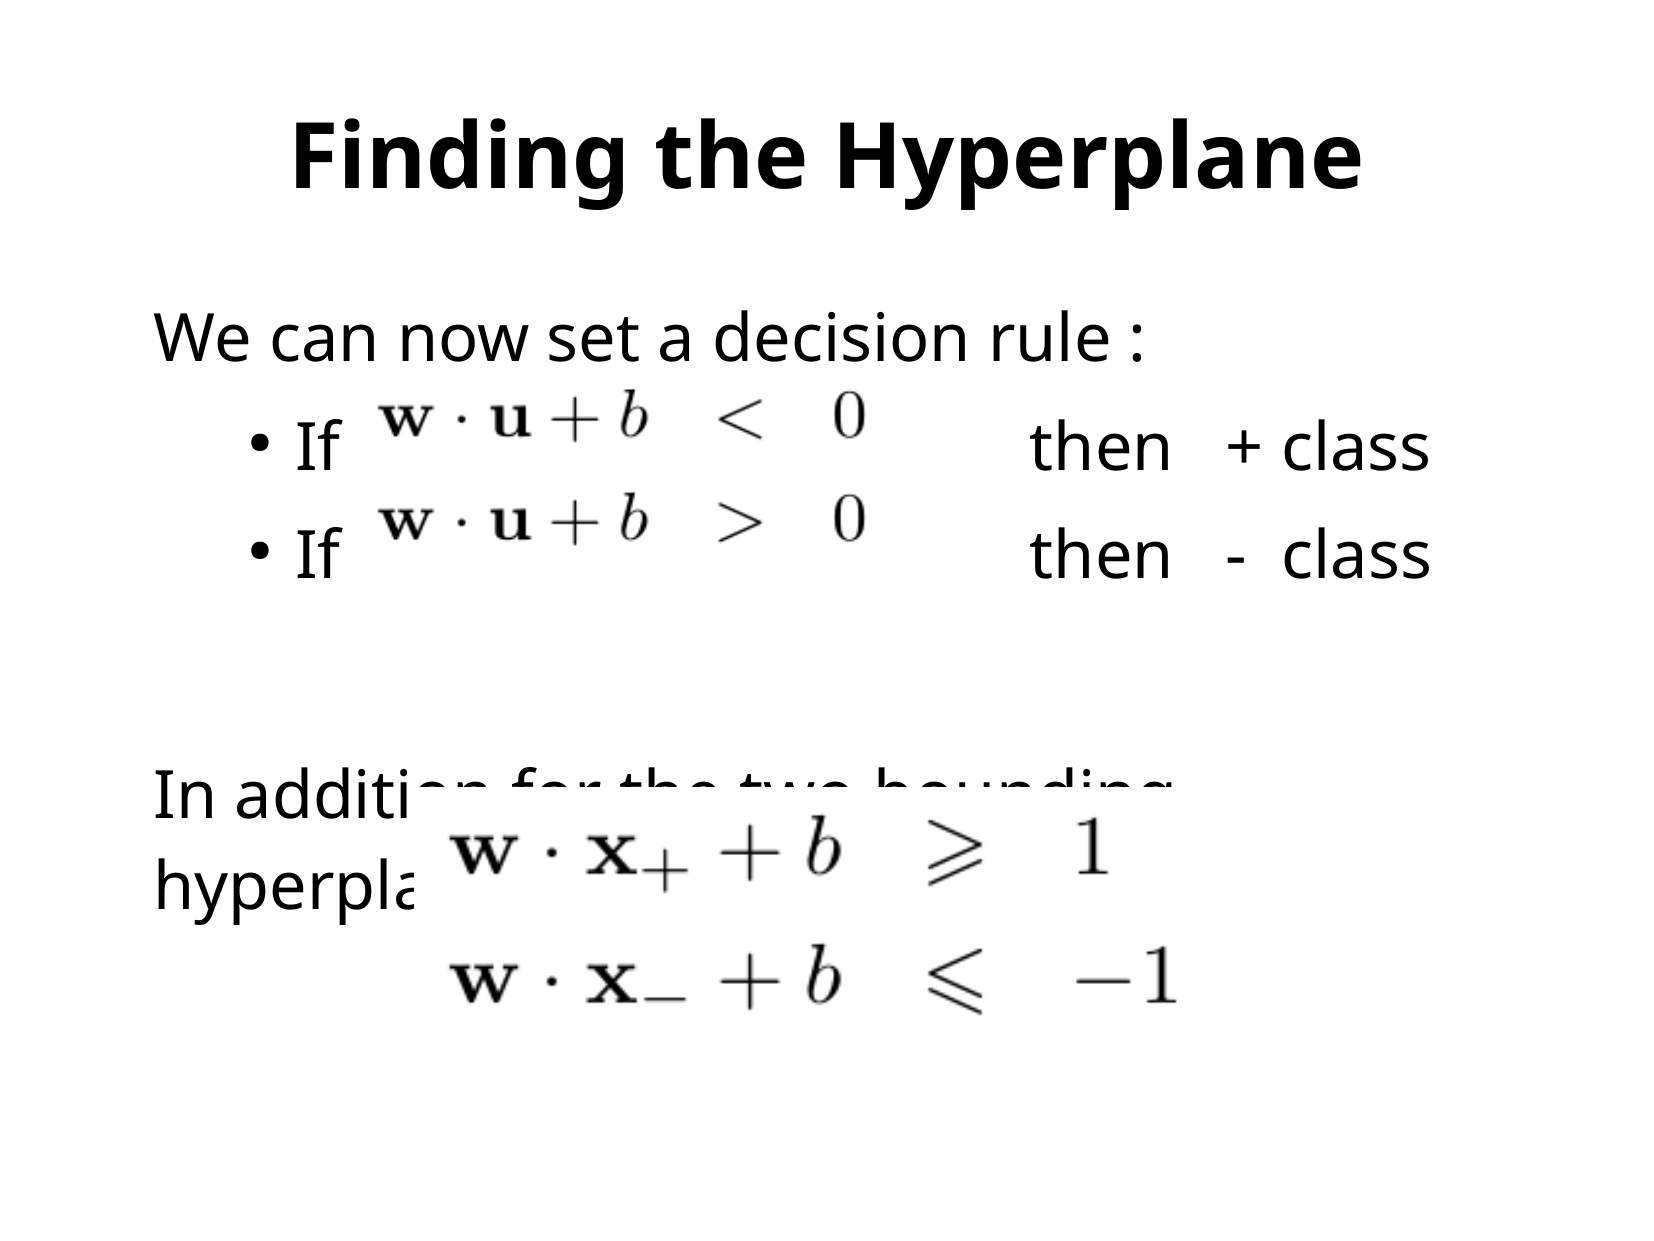

# Finding the Hyperplane
We can now set a decision rule :
If then + class
If then - class
In addition for the two bounding hyperplanes :